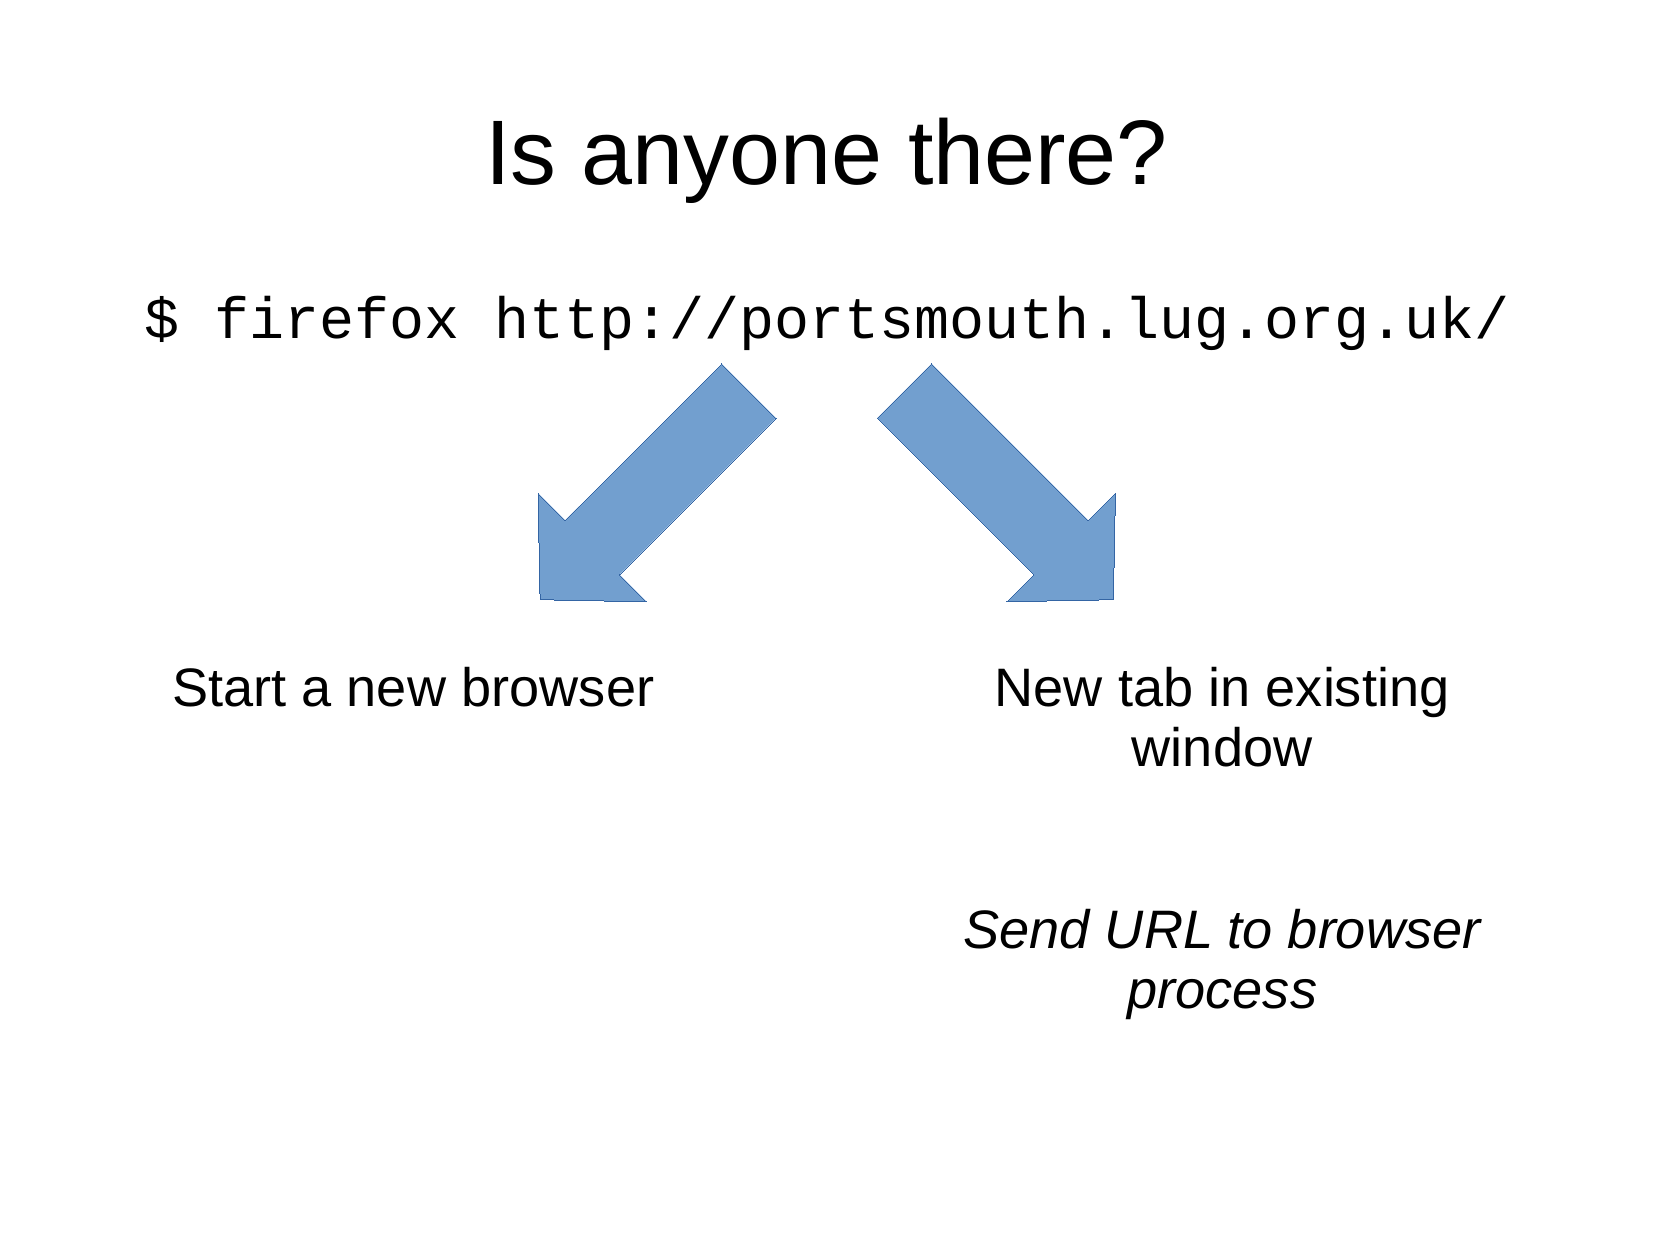

# Is anyone there?
$ firefox http://portsmouth.lug.org.uk/
Start a new browser
New tab in existing window
Send URL to browser process